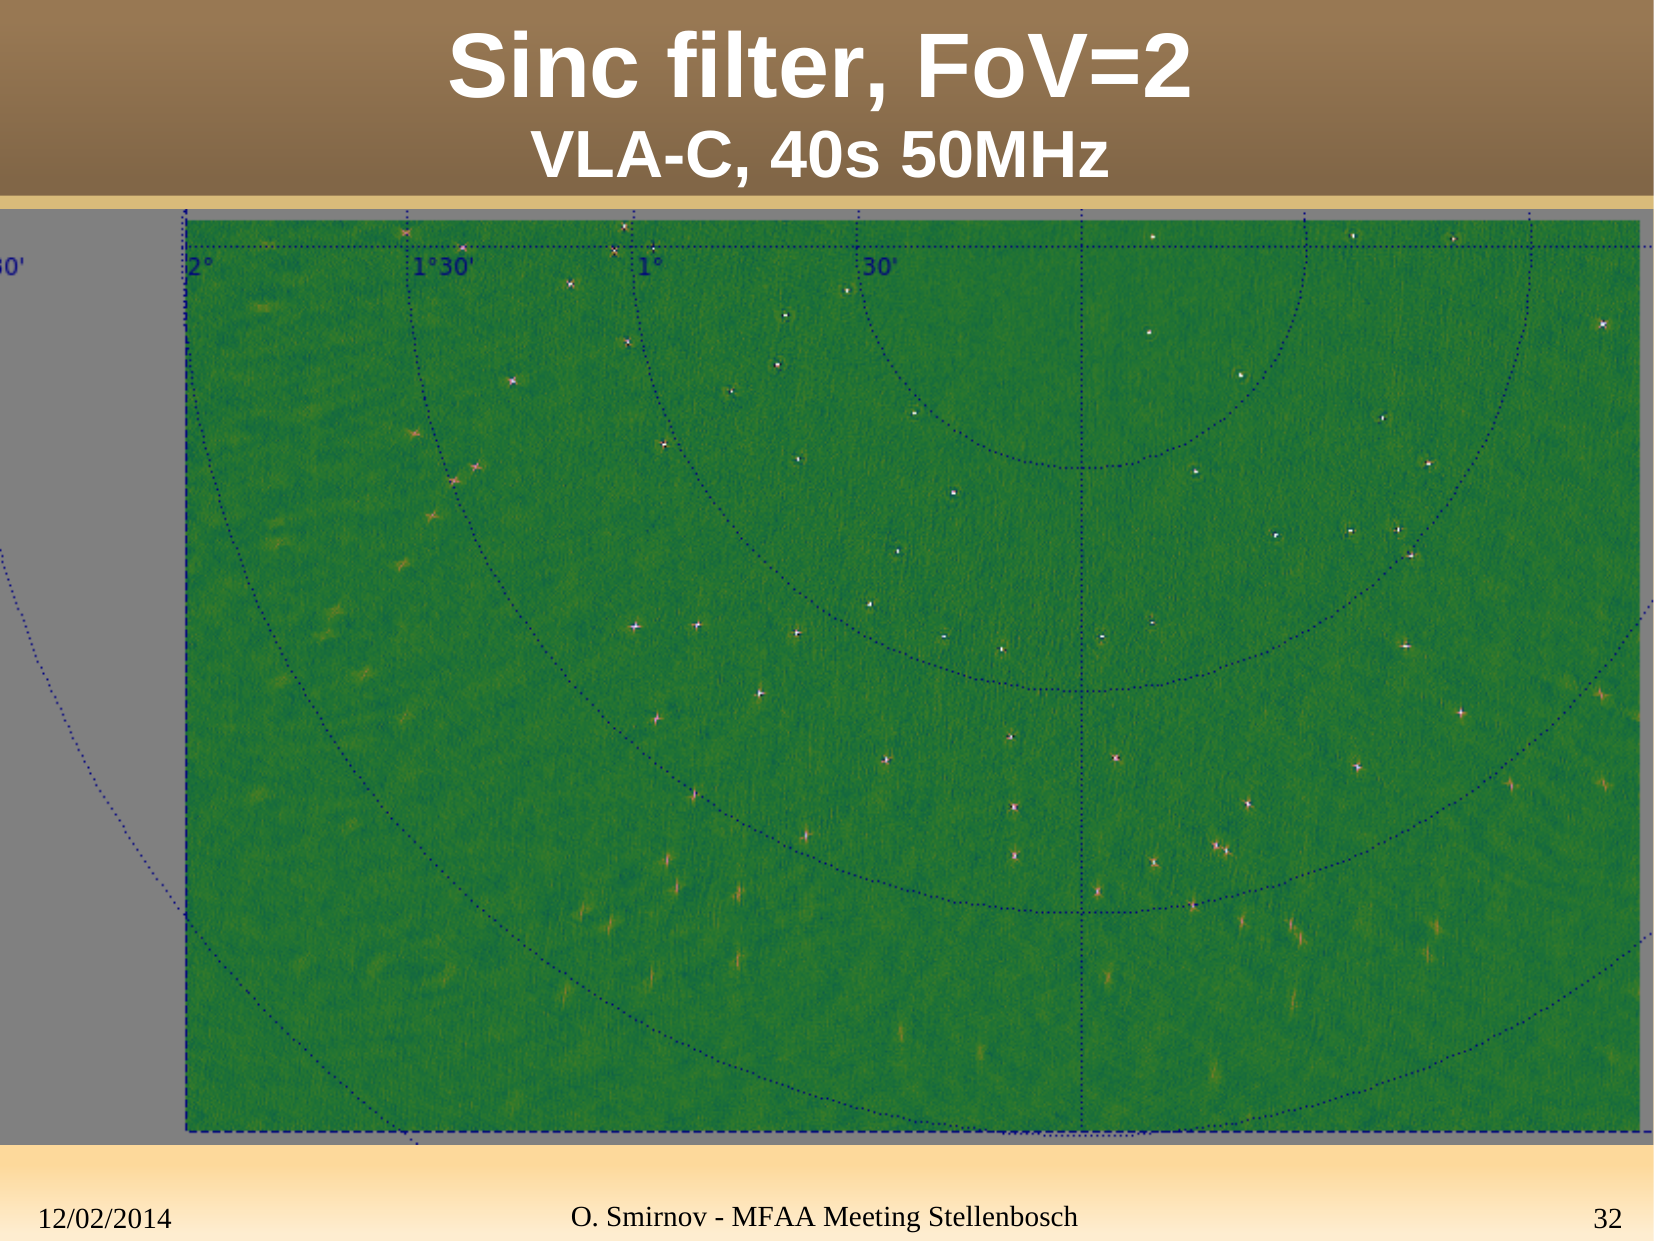

# Sinc filter, FoV=2 VLA-C, 40s 50MHz
O. Smirnov - MFAA Meeting Stellenbosch
12/02/2014
32